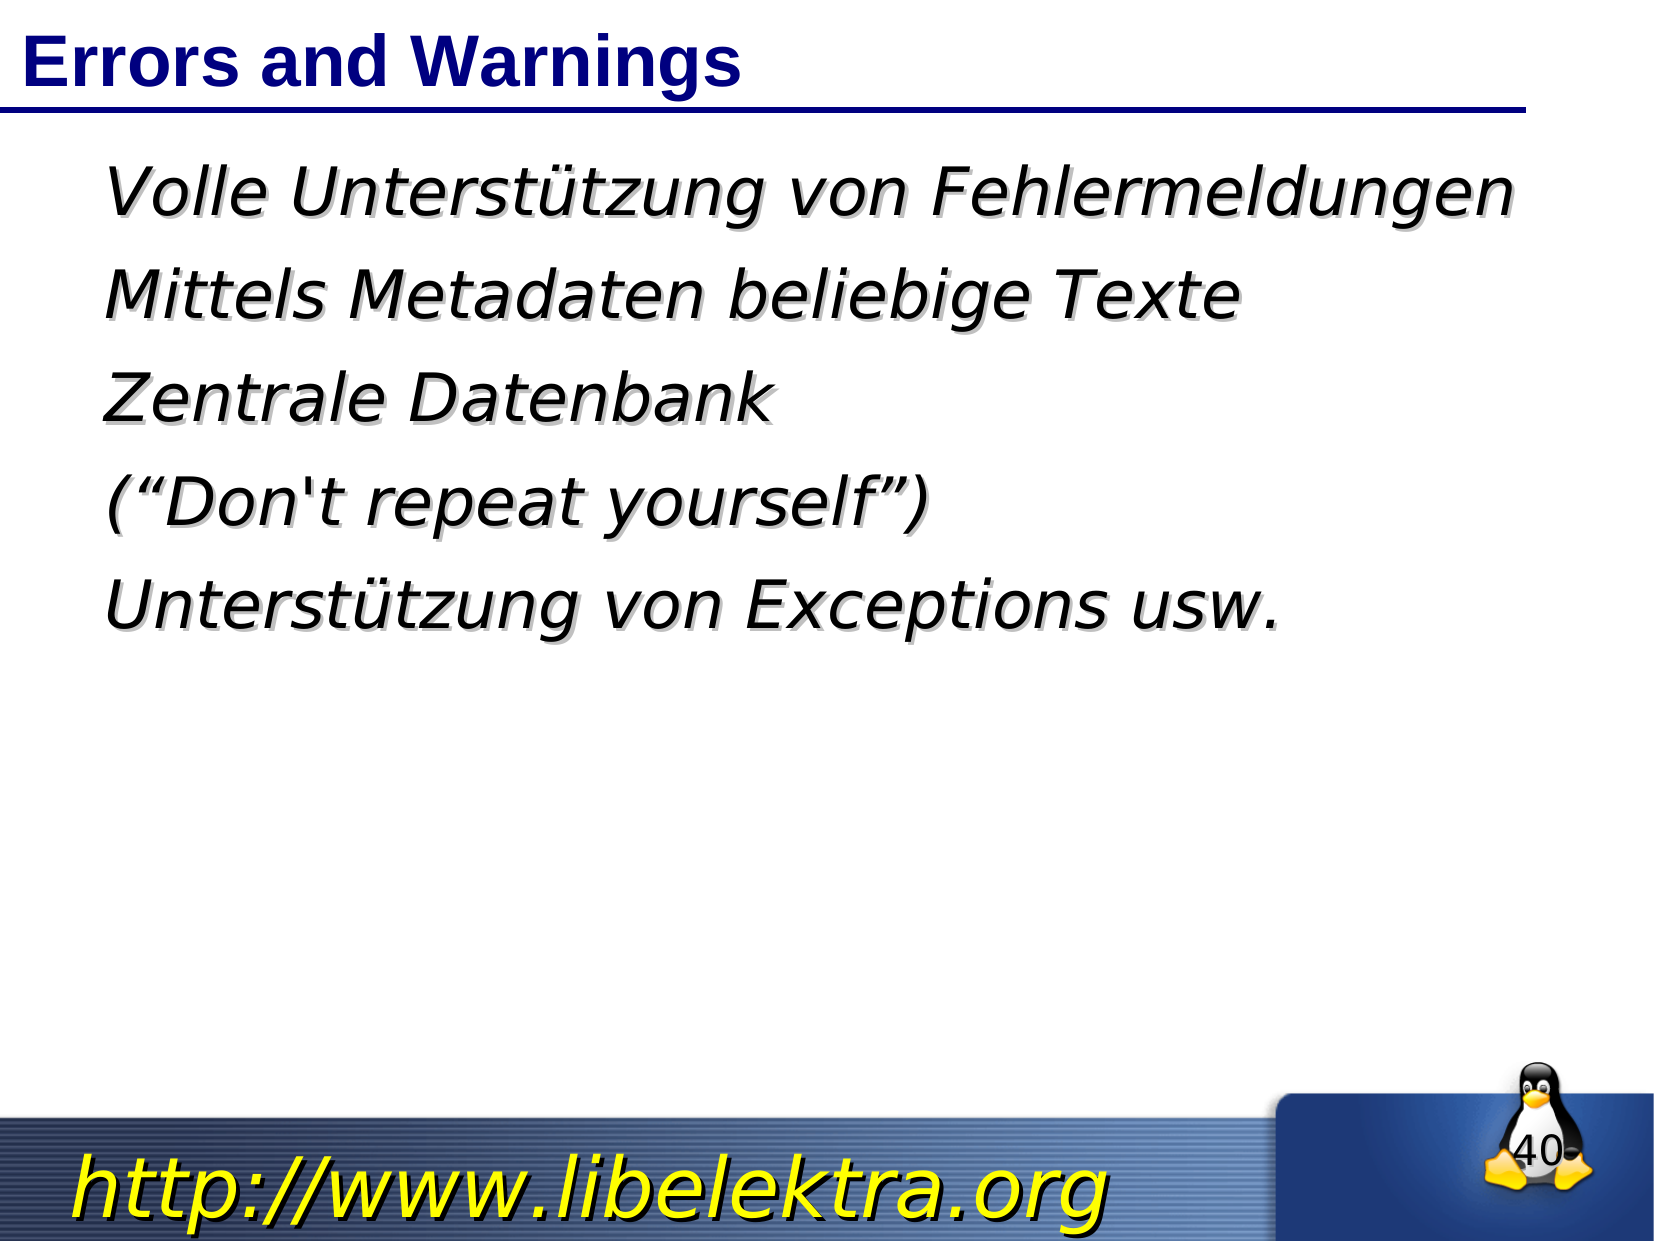

Errors and Warnings
Volle Unterstützung von Fehlermeldungen
Mittels Metadaten beliebige Texte
Zentrale Datenbank
(“Don't repeat yourself”)
Unterstützung von Exceptions usw.